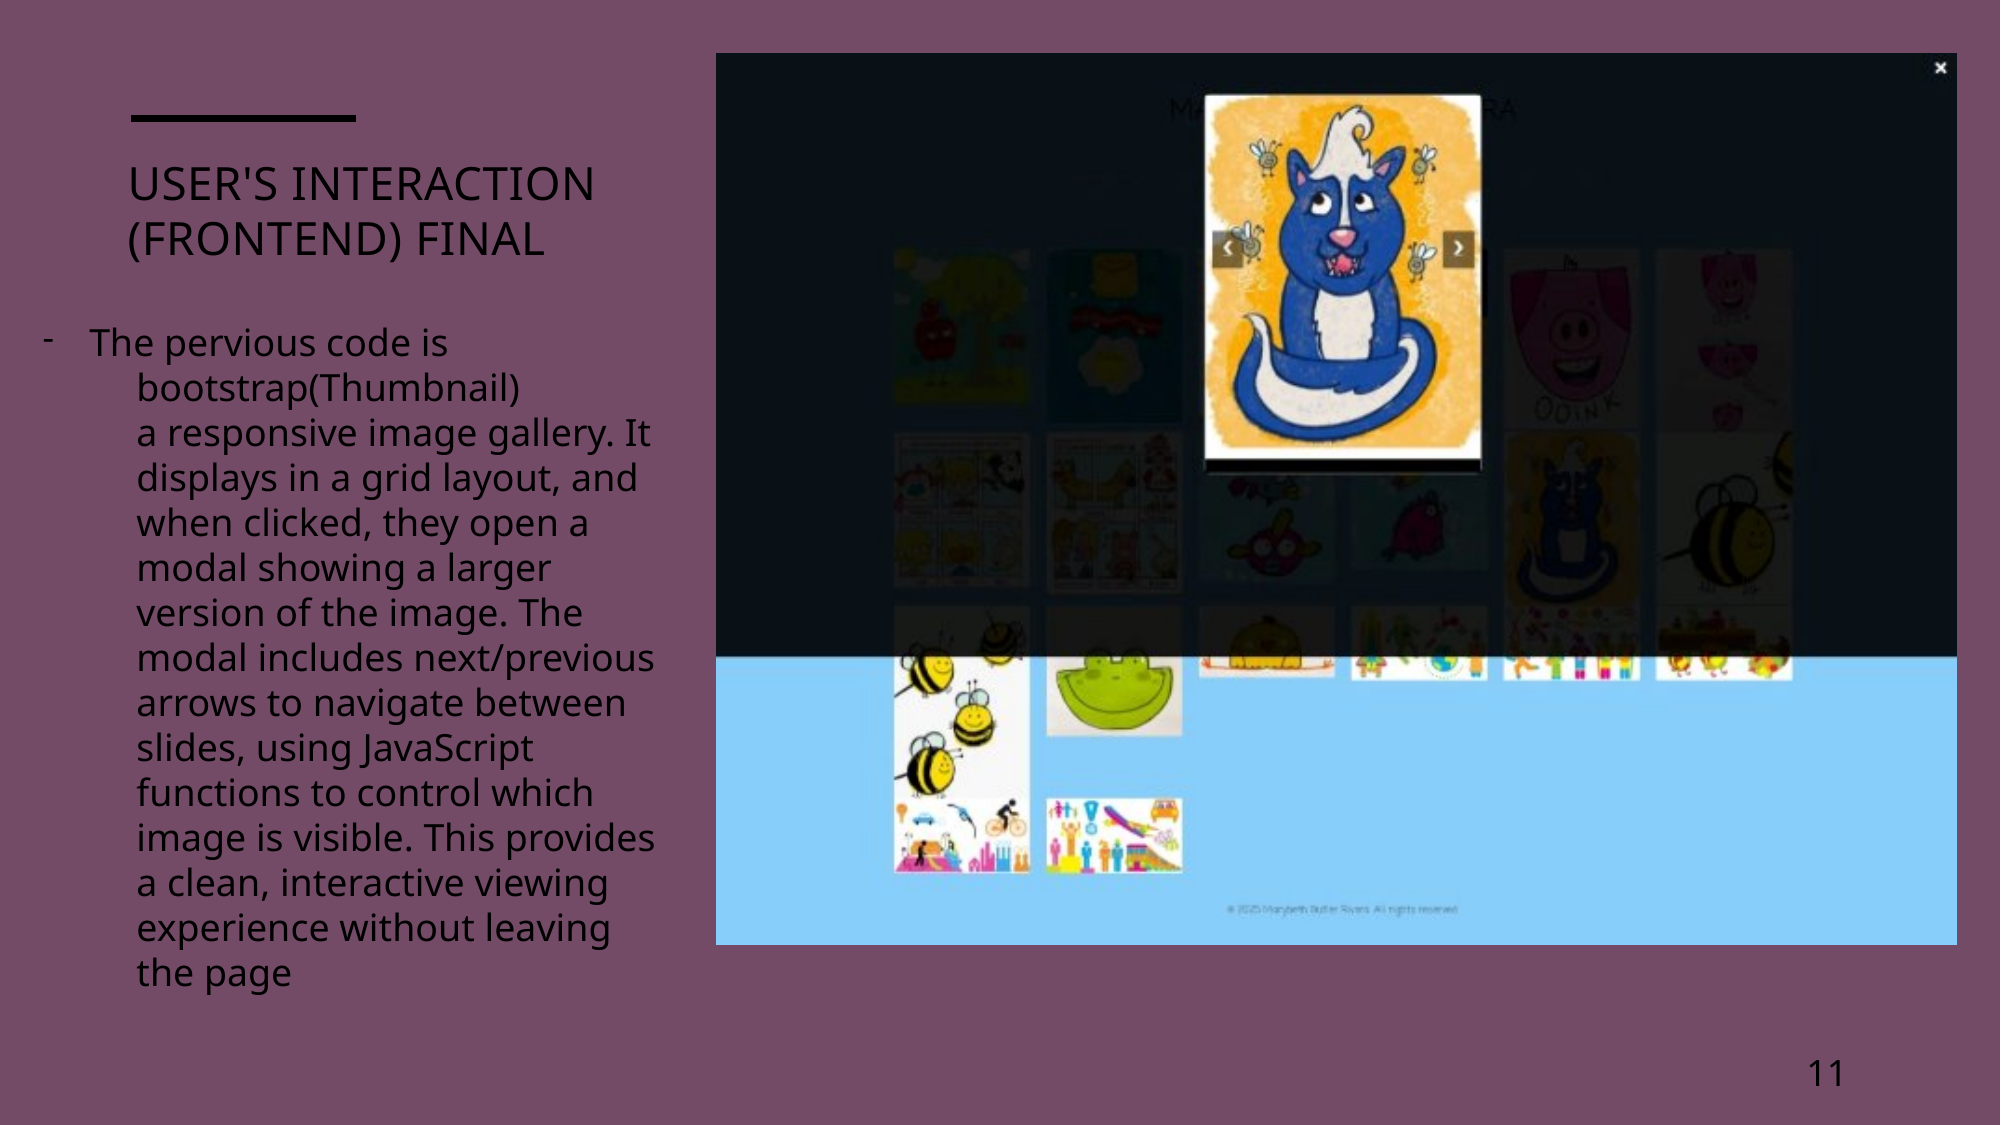

# USER'S Interaction (FRONTEND) final
The pervious code is bootstrap(Thumbnail) a responsive image gallery. It  displays in a grid layout, and when clicked, they open a modal showing a larger version of the image. The modal includes next/previous arrows to navigate between slides, using JavaScript functions to control which image is visible. This provides a clean, interactive viewing experience without leaving the page
11